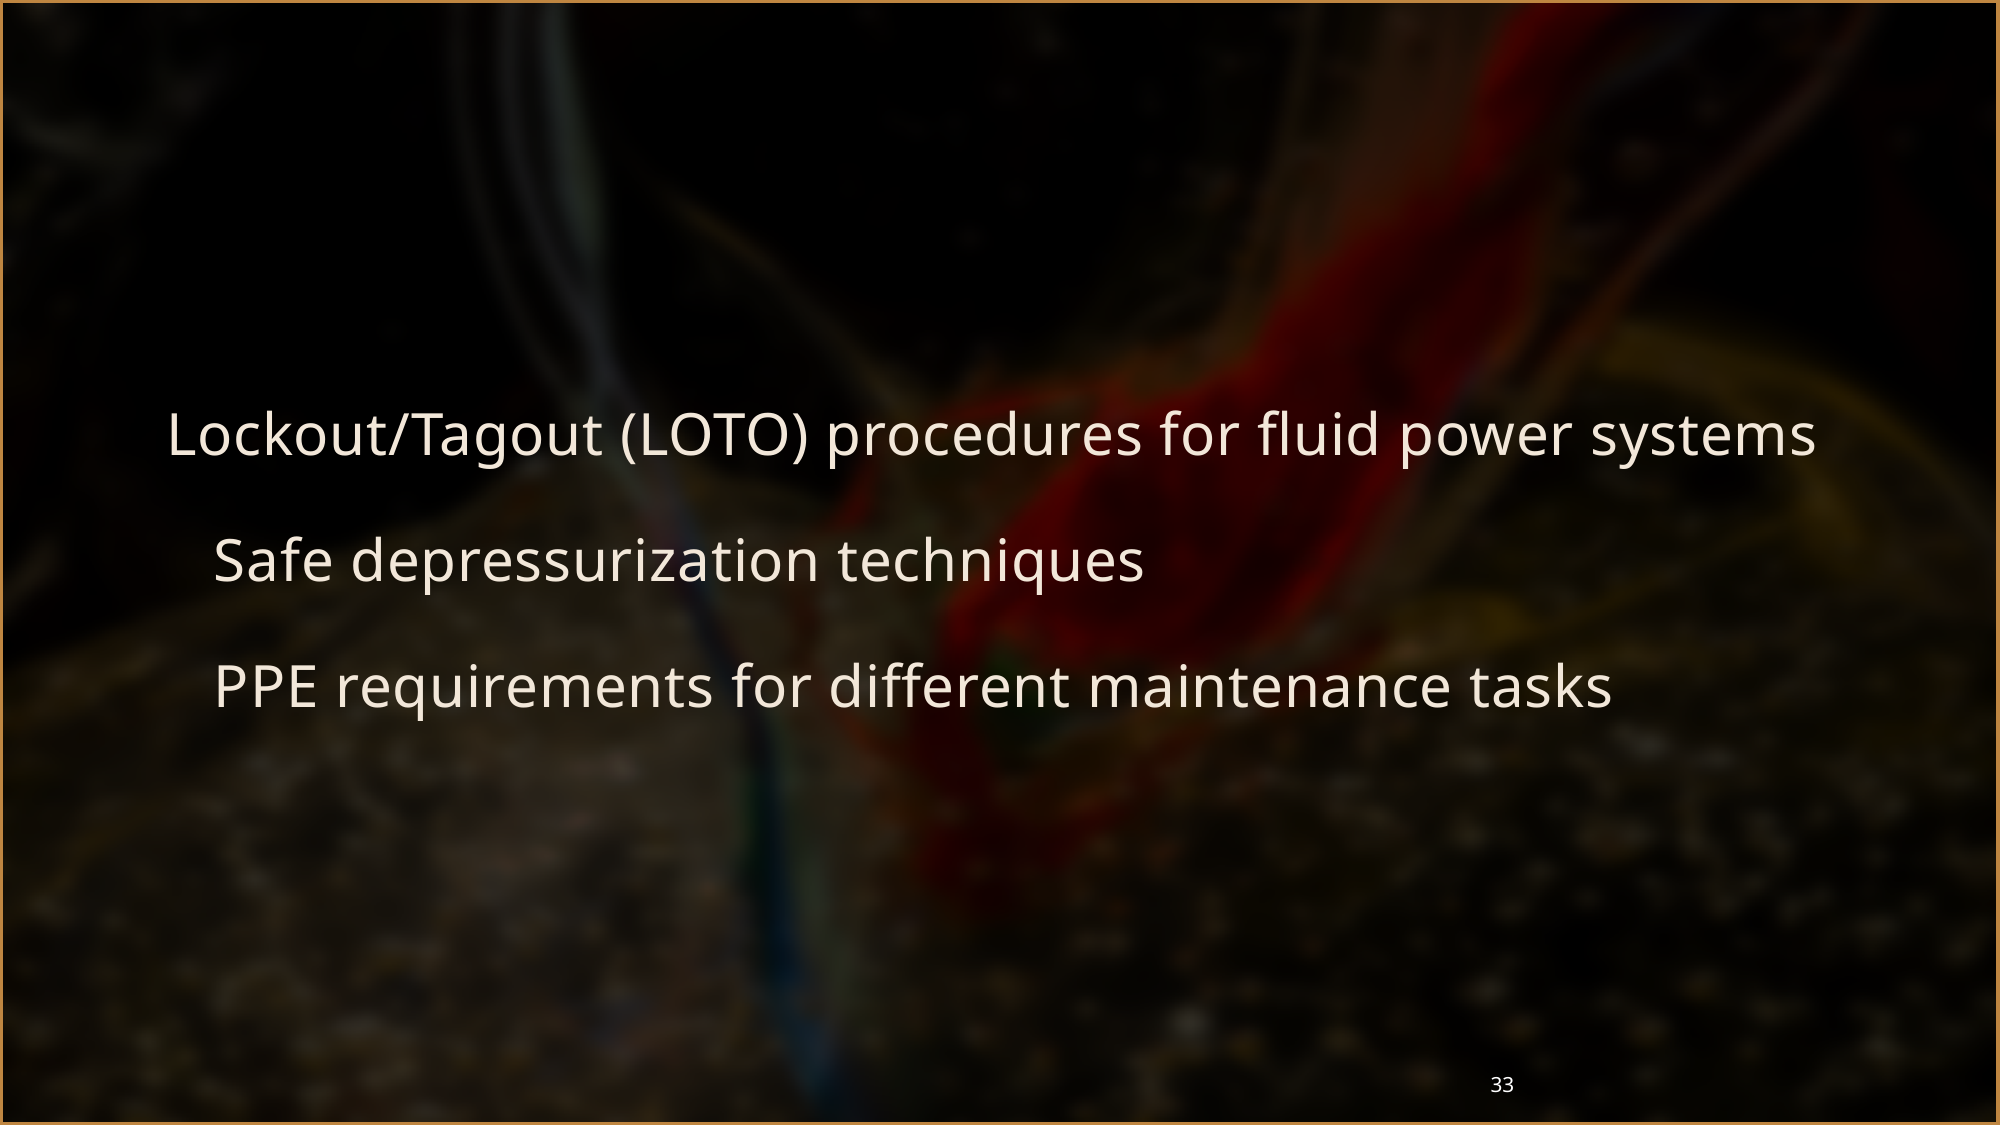

# Lockout/Tagout (LOTO) procedures for fluid power systems Safe depressurization techniques PPE requirements for different maintenance tasks